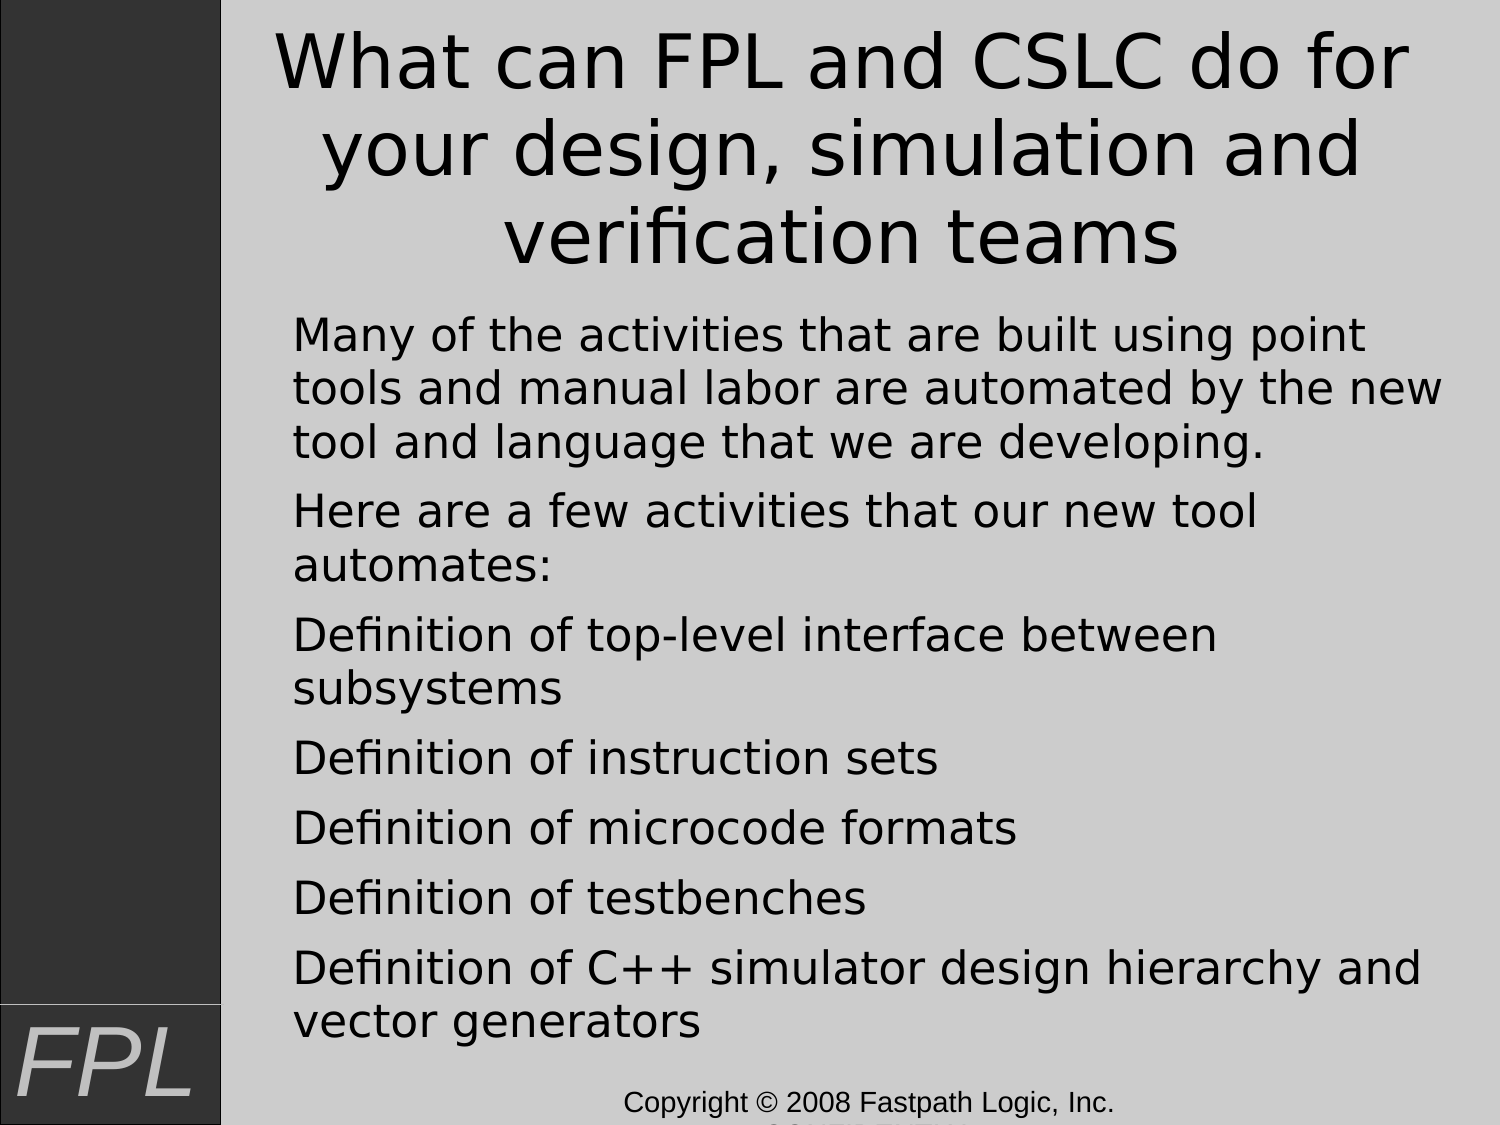

# What can FPL and CSLC do for your design, simulation and verification teams
Many of the activities that are built using point tools and manual labor are automated by the new tool and language that we are developing.
Here are a few activities that our new tool automates:
Definition of top-level interface between subsystems
Definition of instruction sets
Definition of microcode formats
Definition of testbenches
Definition of C++ simulator design hierarchy and vector generators